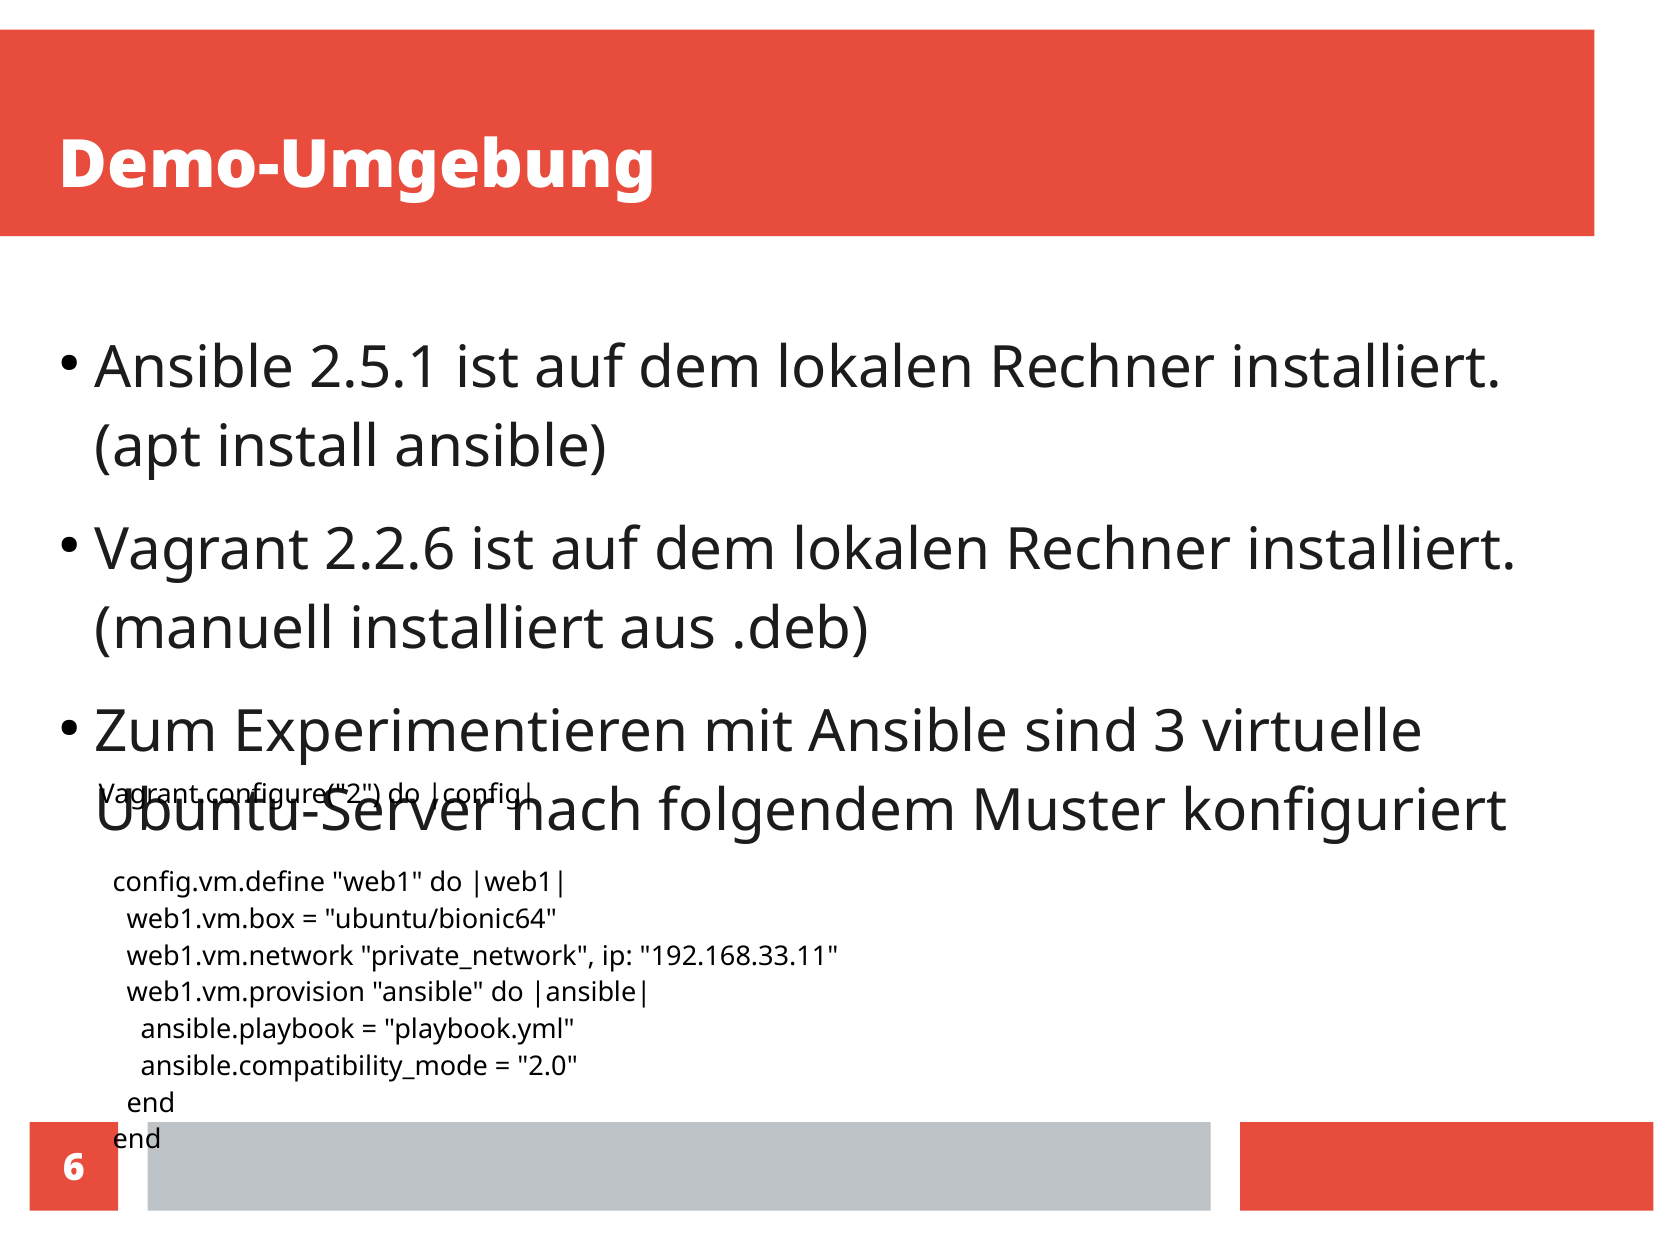

# Demo-Umgebung
Ansible 2.5.1 ist auf dem lokalen Rechner installiert.
(apt install ansible)
Vagrant 2.2.6 ist auf dem lokalen Rechner installiert. (manuell installiert aus .deb)
Zum Experimentieren mit Ansible sind 3 virtuelle Ubuntu-Server nach folgendem Muster konfiguriert
Vagrant.configure("2") do |config|
 config.vm.define "web1" do |web1|
 web1.vm.box = "ubuntu/bionic64"
 web1.vm.network "private_network", ip: "192.168.33.11"
 web1.vm.provision "ansible" do |ansible|
 ansible.playbook = "playbook.yml"
 ansible.compatibility_mode = "2.0"
 end
 end
6